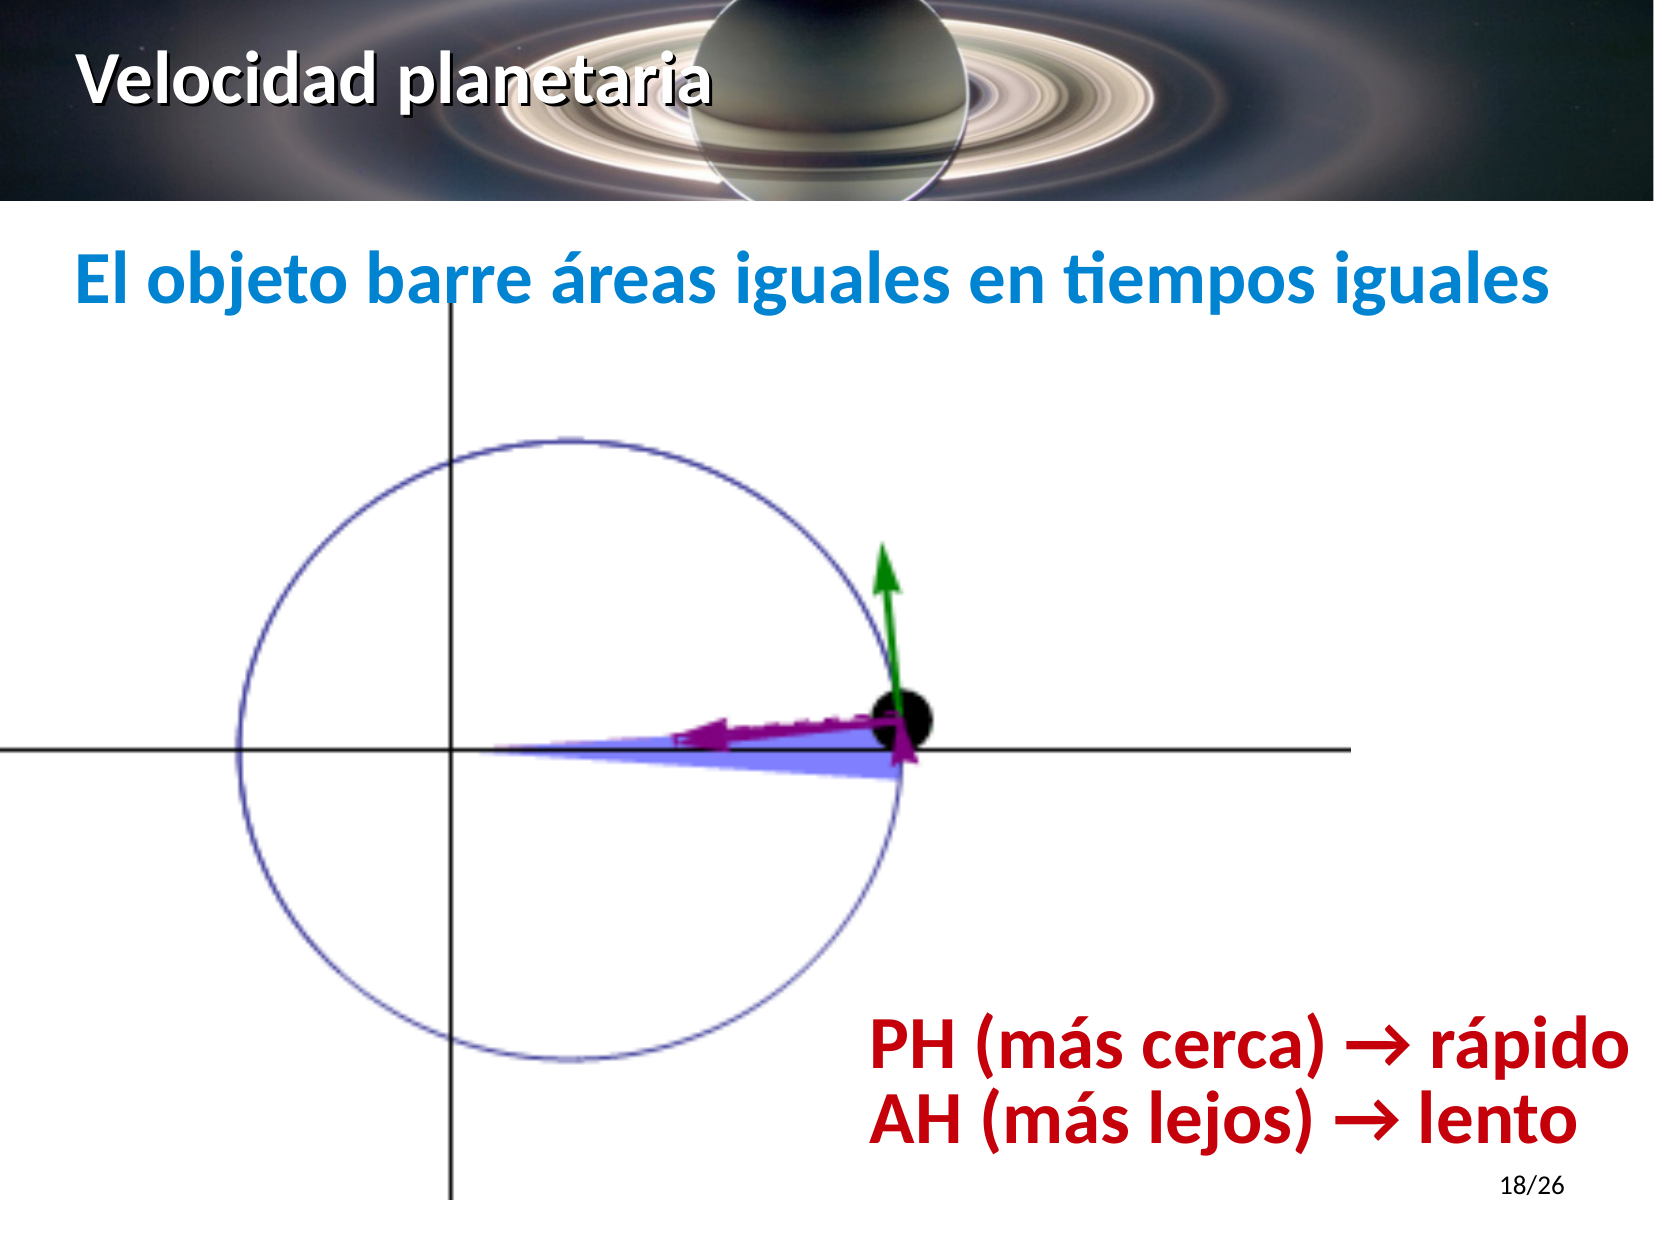

# Velocidad planetaria
El objeto barre áreas iguales en tiempos iguales
PH (más cerca) → rápido
AH (más lejos) → lento
Astronomía (Asorey)
18